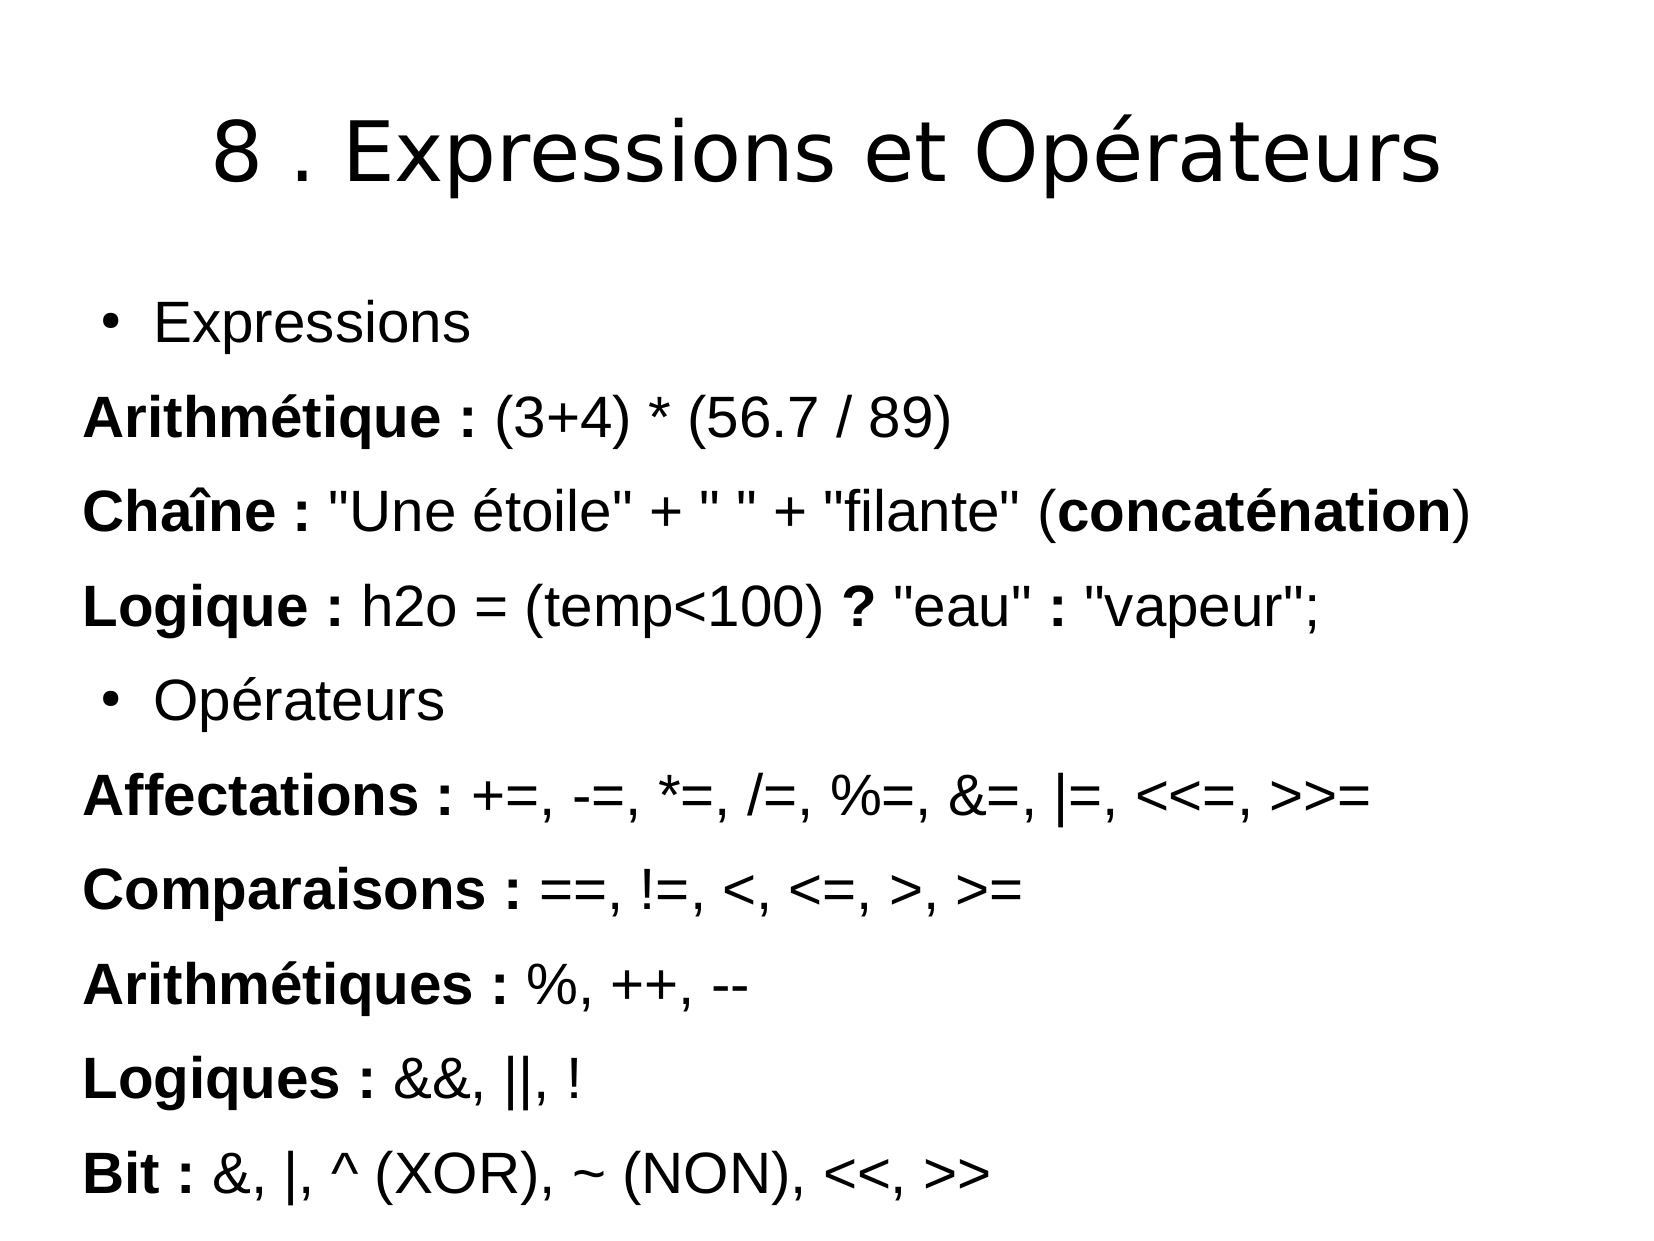

# 8 . Expressions et Opérateurs
Expressions
Arithmétique : (3+4) * (56.7 / 89)
Chaîne : "Une étoile" + " " + "filante" (concaténation)
Logique : h2o = (temp<100) ? "eau" : "vapeur";
Opérateurs
Affectations : +=, -=, *=, /=, %=, &=, |=, <<=, >>=
Comparaisons : ==, !=, <, <=, >, >=
Arithmétiques : %, ++, --
Logiques : &&, ||, !
Bit : &, |, ^ (XOR), ~ (NON), <<, >>